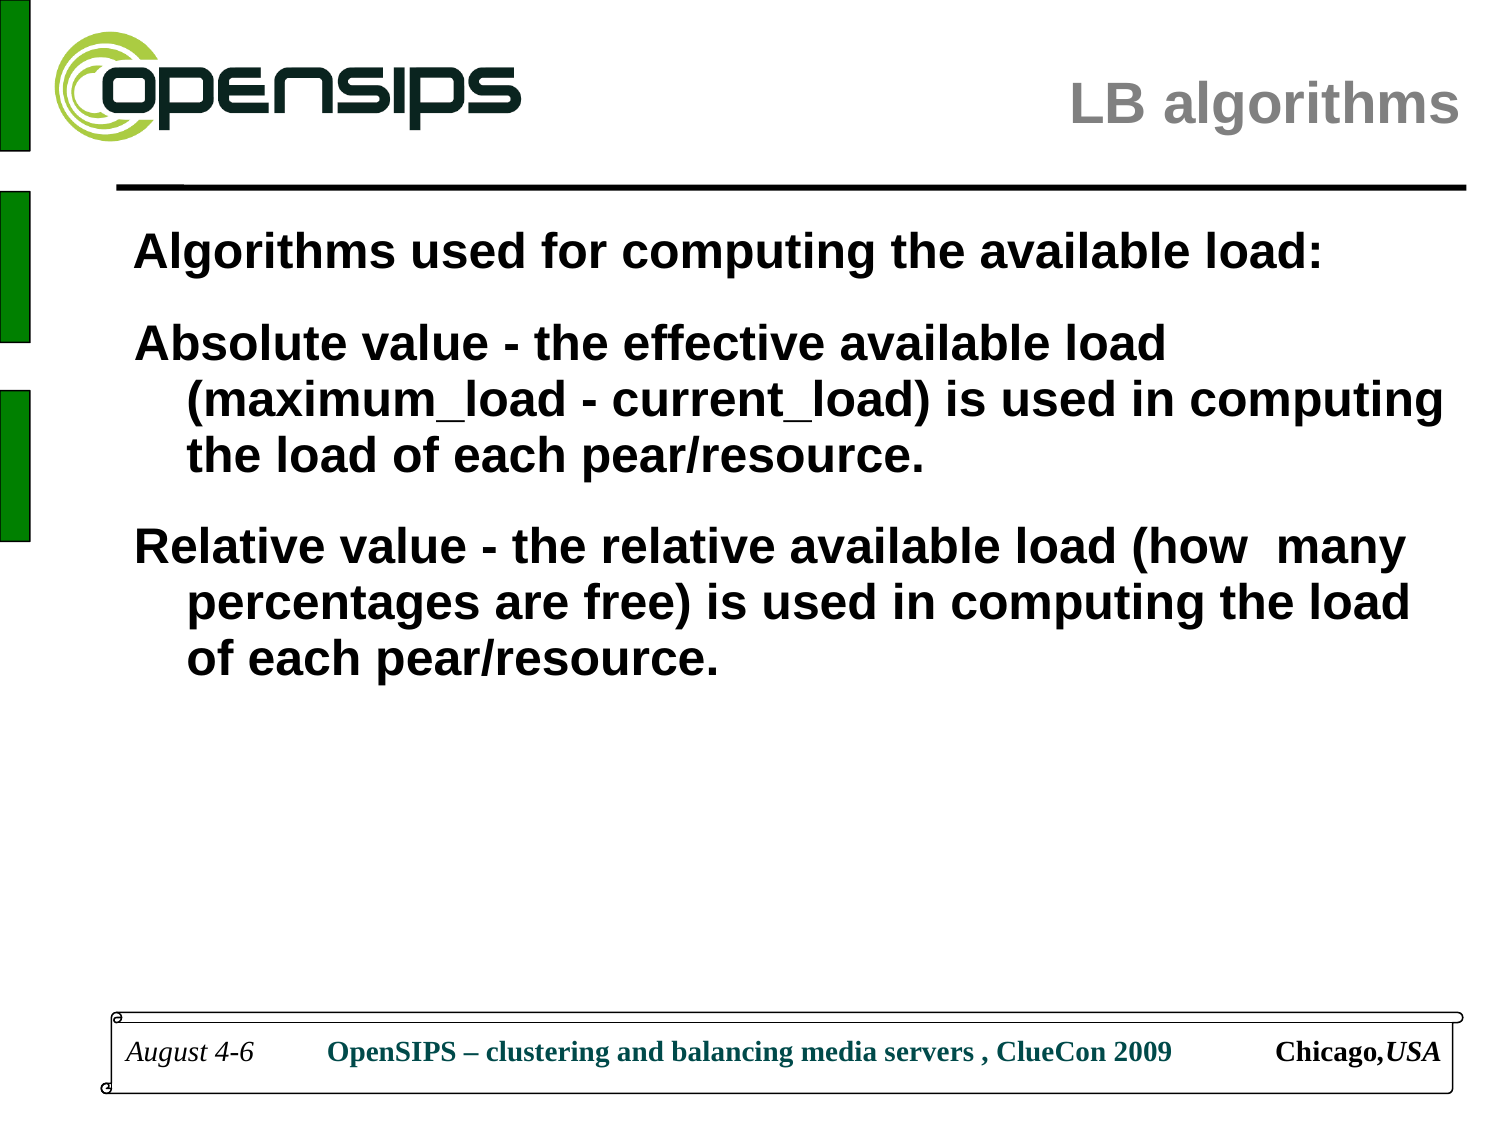

# LB algorithms
Algorithms used for computing the available load:
Absolute value - the effective available load (maximum_load - current_load) is used in computing the load of each pear/resource.
Relative value - the relative available load (how many percentages are free) is used in computing the load of each pear/resource.